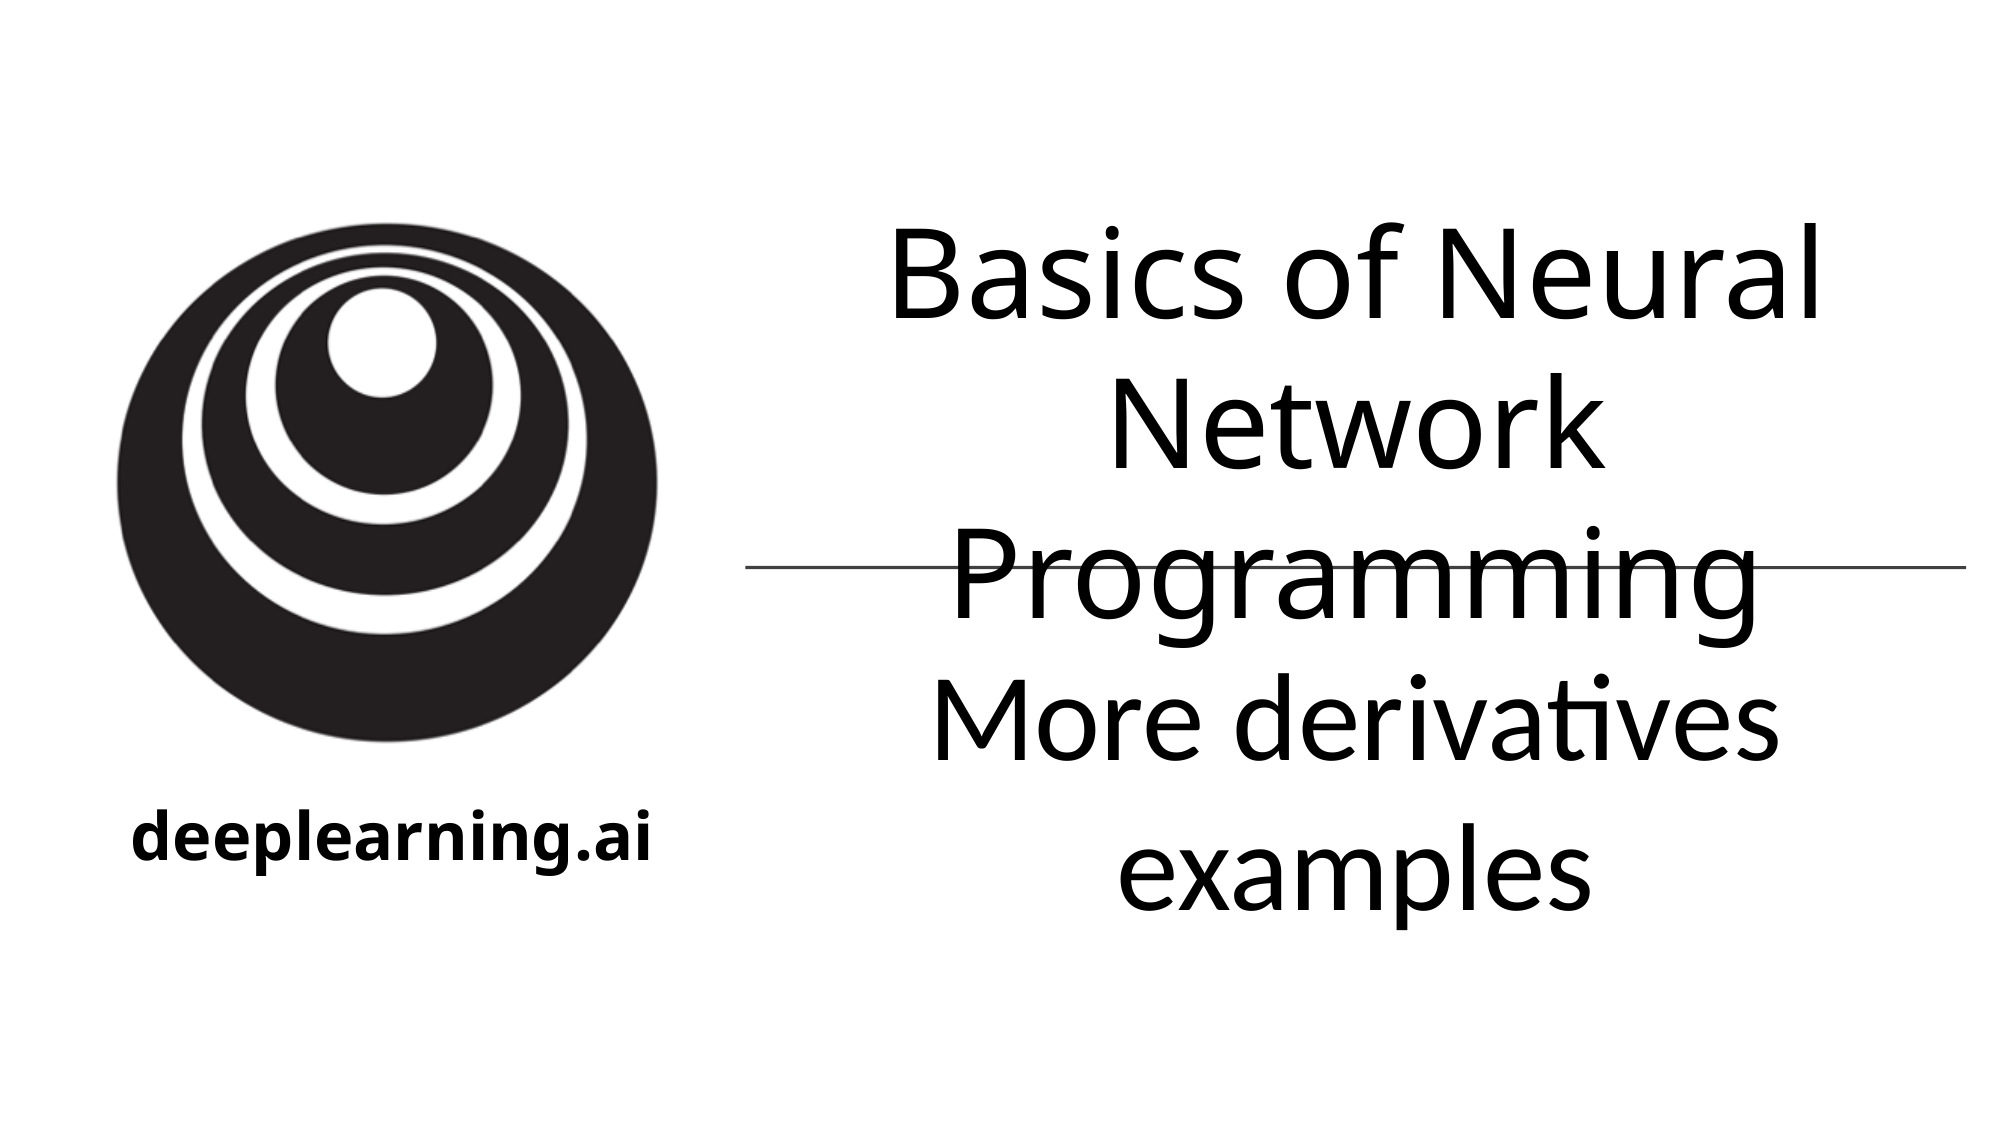

deeplearning.ai
Basics of Neural Network Programming
More derivatives examples